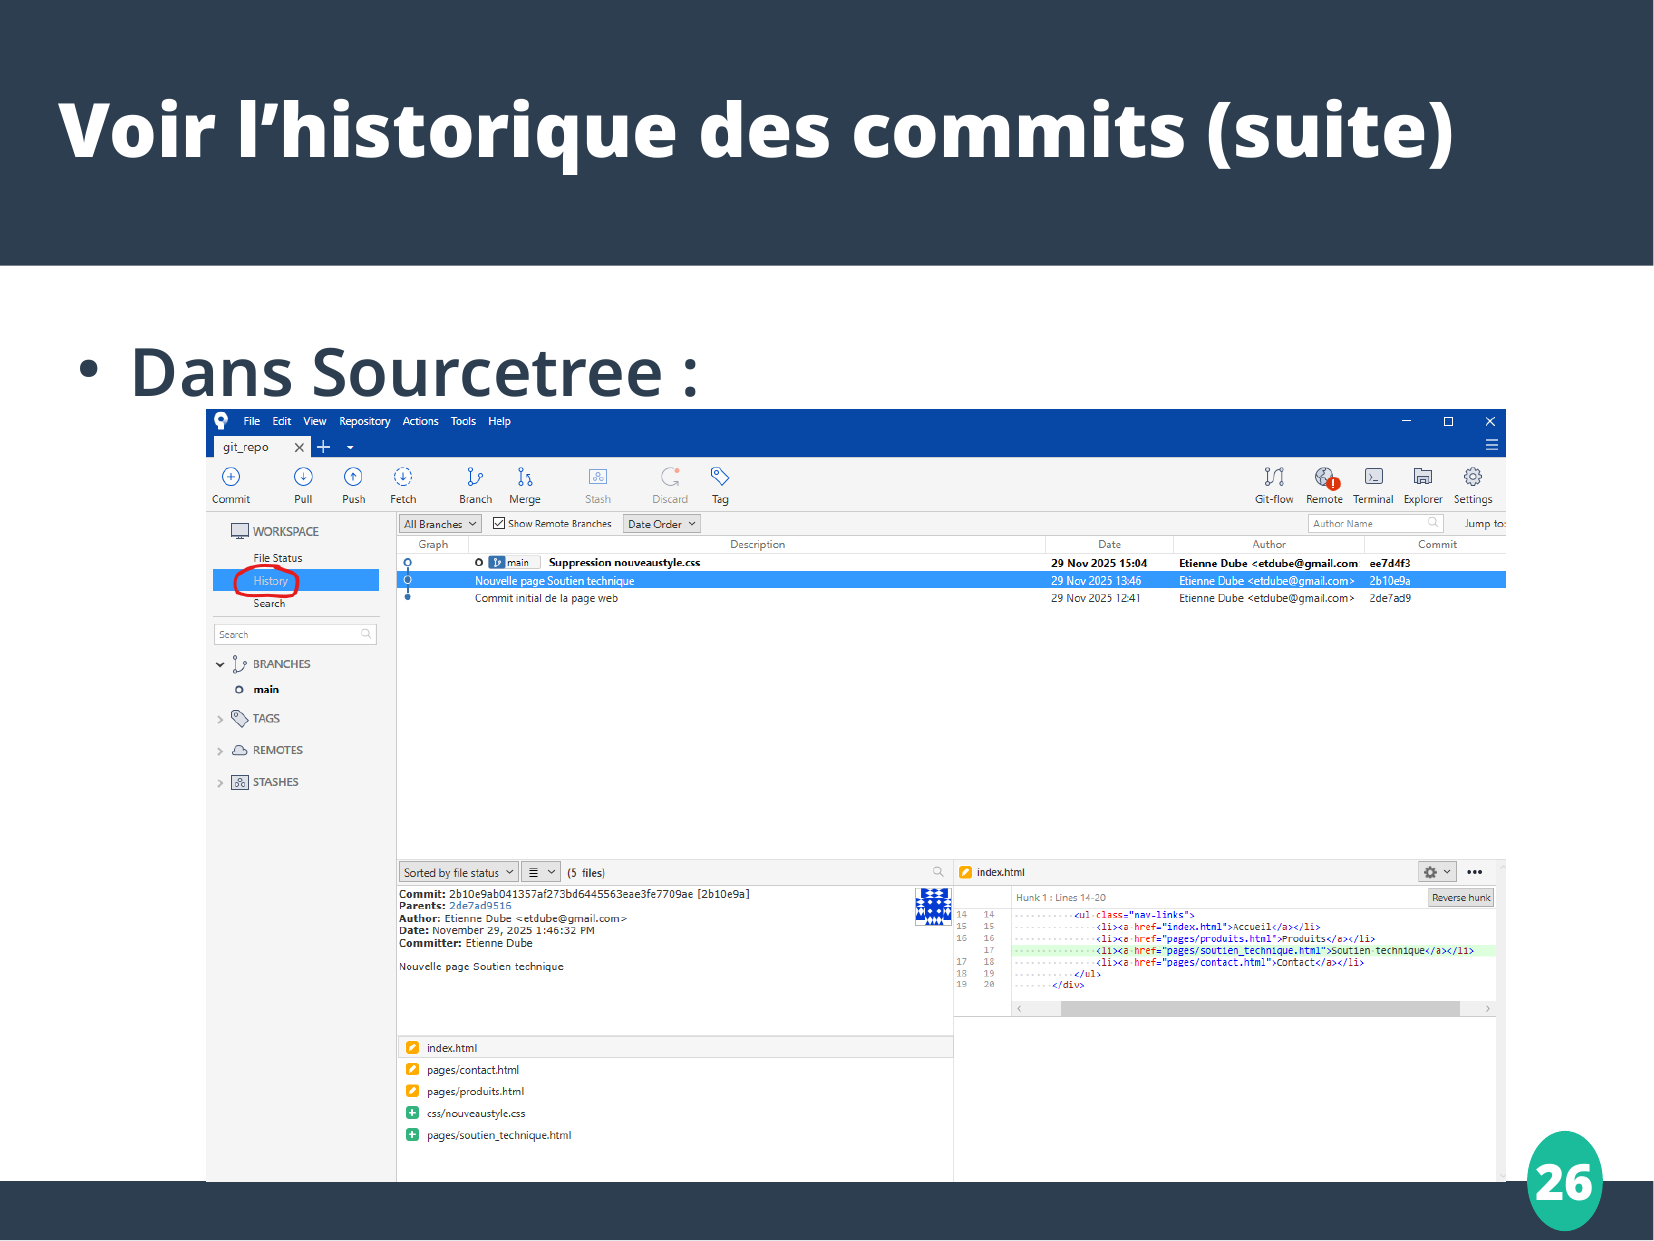

# Voir l’historique des commits (suite)
Dans Sourcetree :